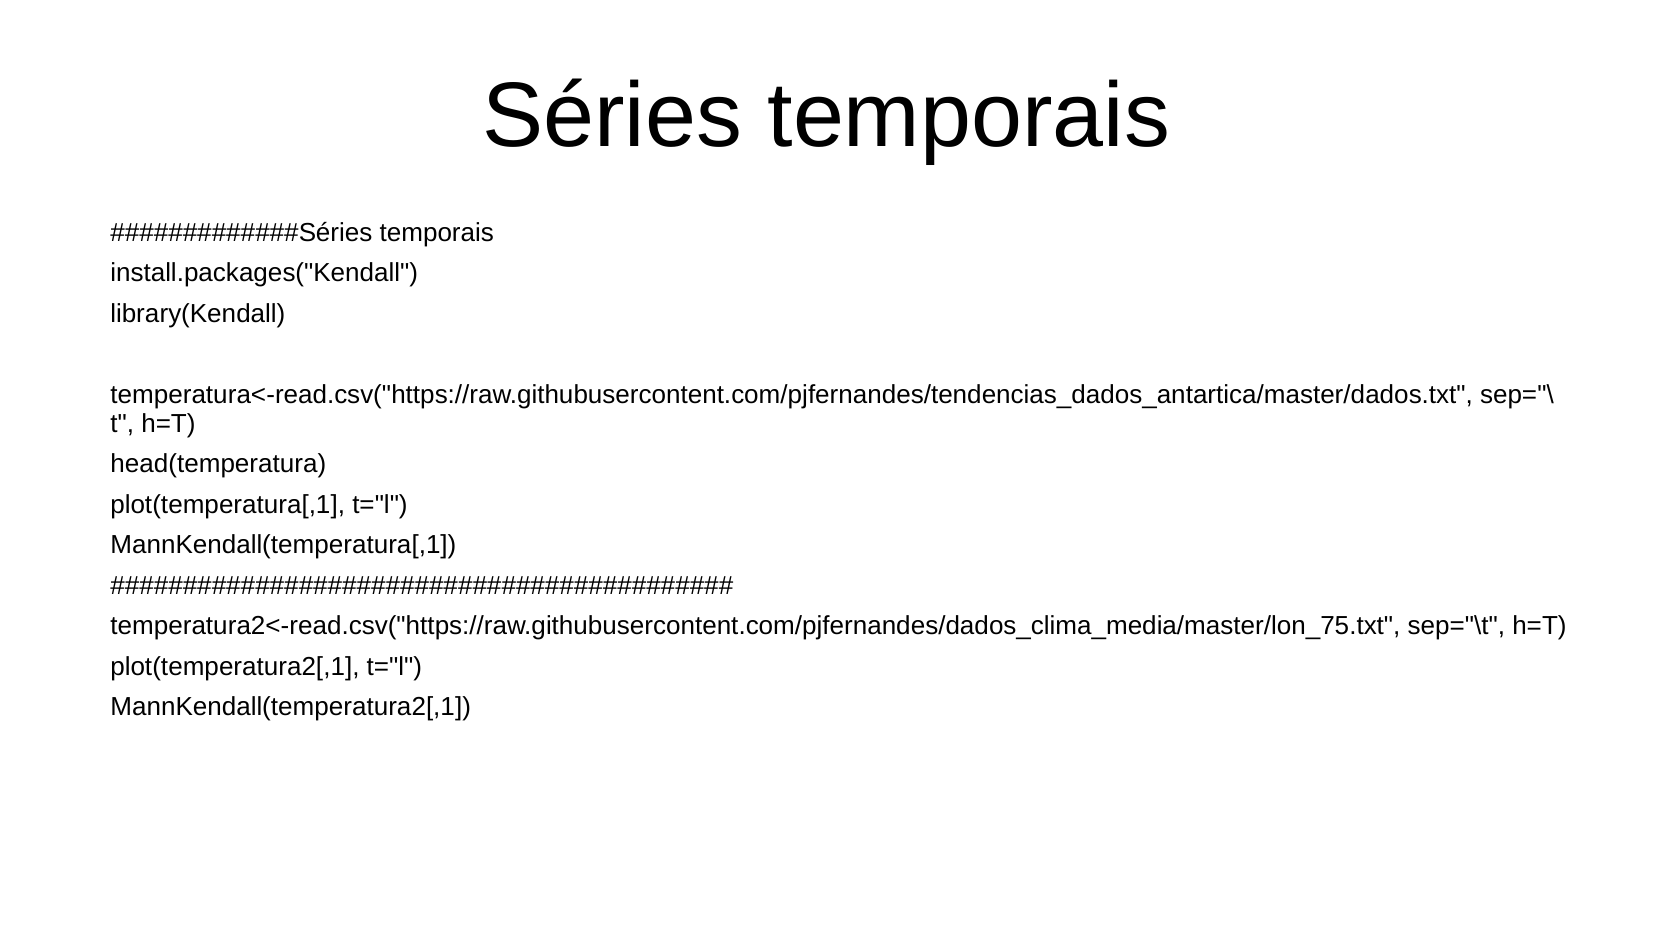

# Séries temporais
#############Séries temporais
install.packages("Kendall")
library(Kendall)
temperatura<-read.csv("https://raw.githubusercontent.com/pjfernandes/tendencias_dados_antartica/master/dados.txt", sep="\t", h=T)
head(temperatura)
plot(temperatura[,1], t="l")
MannKendall(temperatura[,1])
###########################################
temperatura2<-read.csv("https://raw.githubusercontent.com/pjfernandes/dados_clima_media/master/lon_75.txt", sep="\t", h=T)
plot(temperatura2[,1], t="l")
MannKendall(temperatura2[,1])